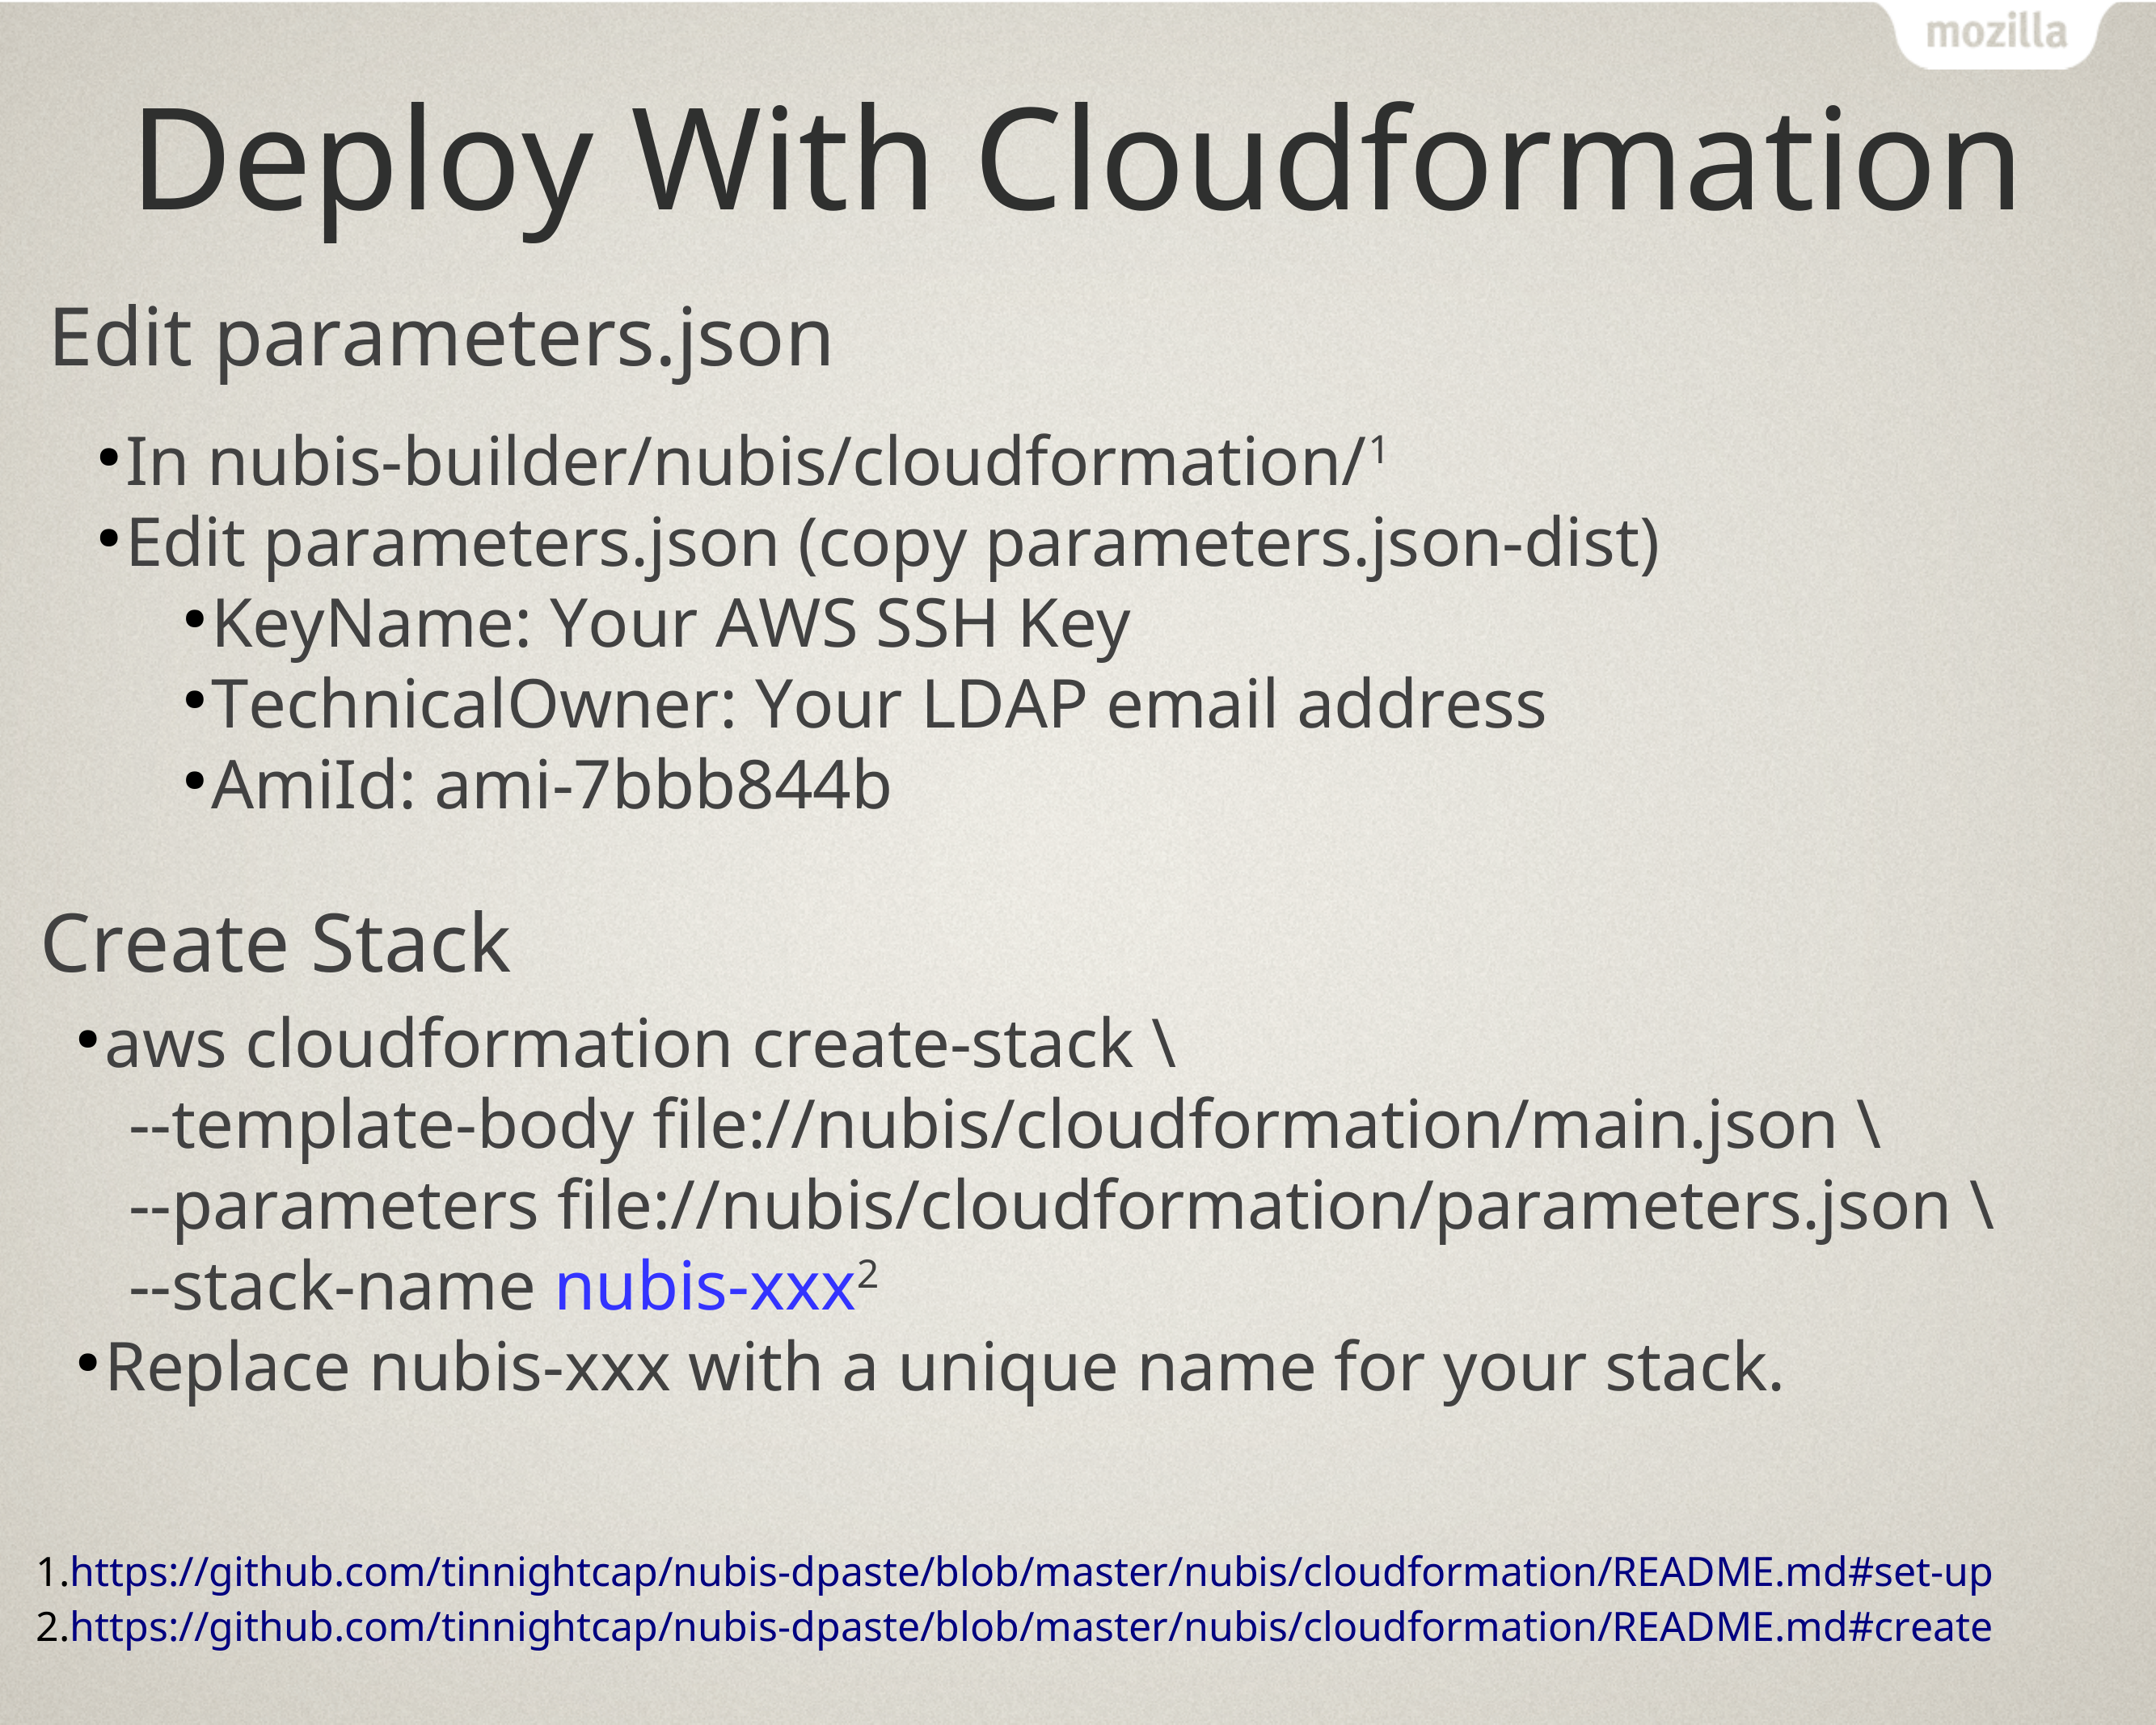

# Deploy With Cloudformation
Edit parameters.json
In nubis-builder/nubis/cloudformation/1
Edit parameters.json (copy parameters.json-dist)
KeyName: Your AWS SSH Key
TechnicalOwner: Your LDAP email address
AmiId: ami-7bbb844b
Create Stack
aws cloudformation create-stack \
 --template-body file://nubis/cloudformation/main.json \
 --parameters file://nubis/cloudformation/parameters.json \
 --stack-name nubis-xxx2
Replace nubis-xxx with a unique name for your stack.
https://github.com/tinnightcap/nubis-dpaste/blob/master/nubis/cloudformation/README.md#set-up
https://github.com/tinnightcap/nubis-dpaste/blob/master/nubis/cloudformation/README.md#create